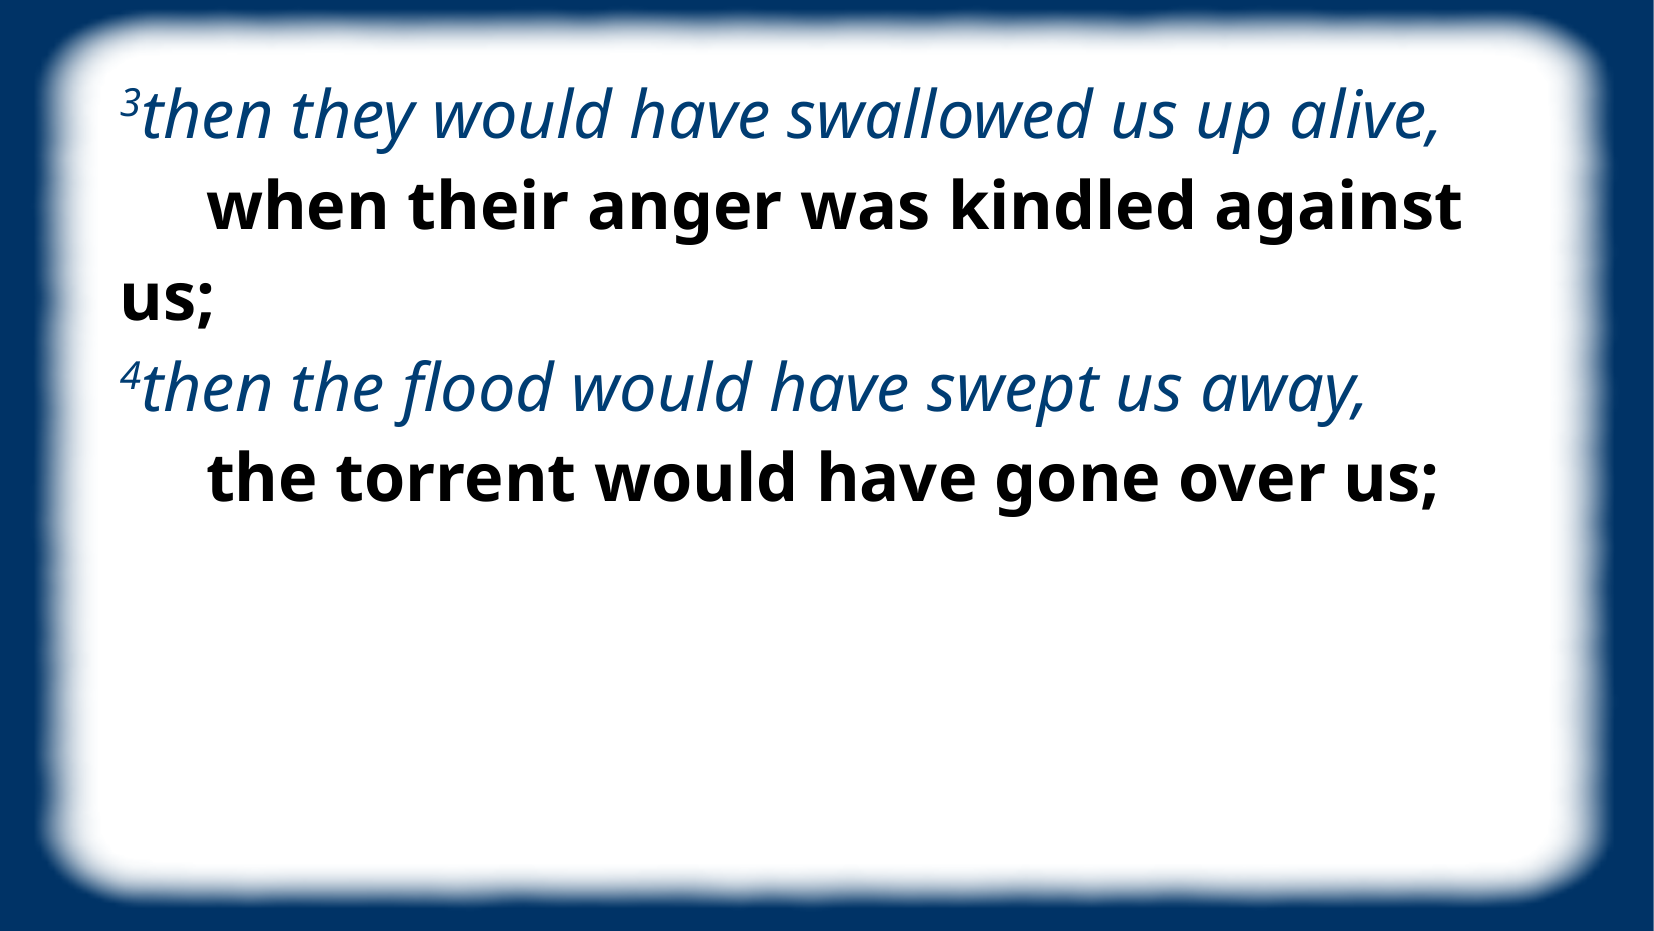

3then they would have swallowed us up alive,
 when their anger was kindled against us;
4then the flood would have swept us away,
 the torrent would have gone over us;